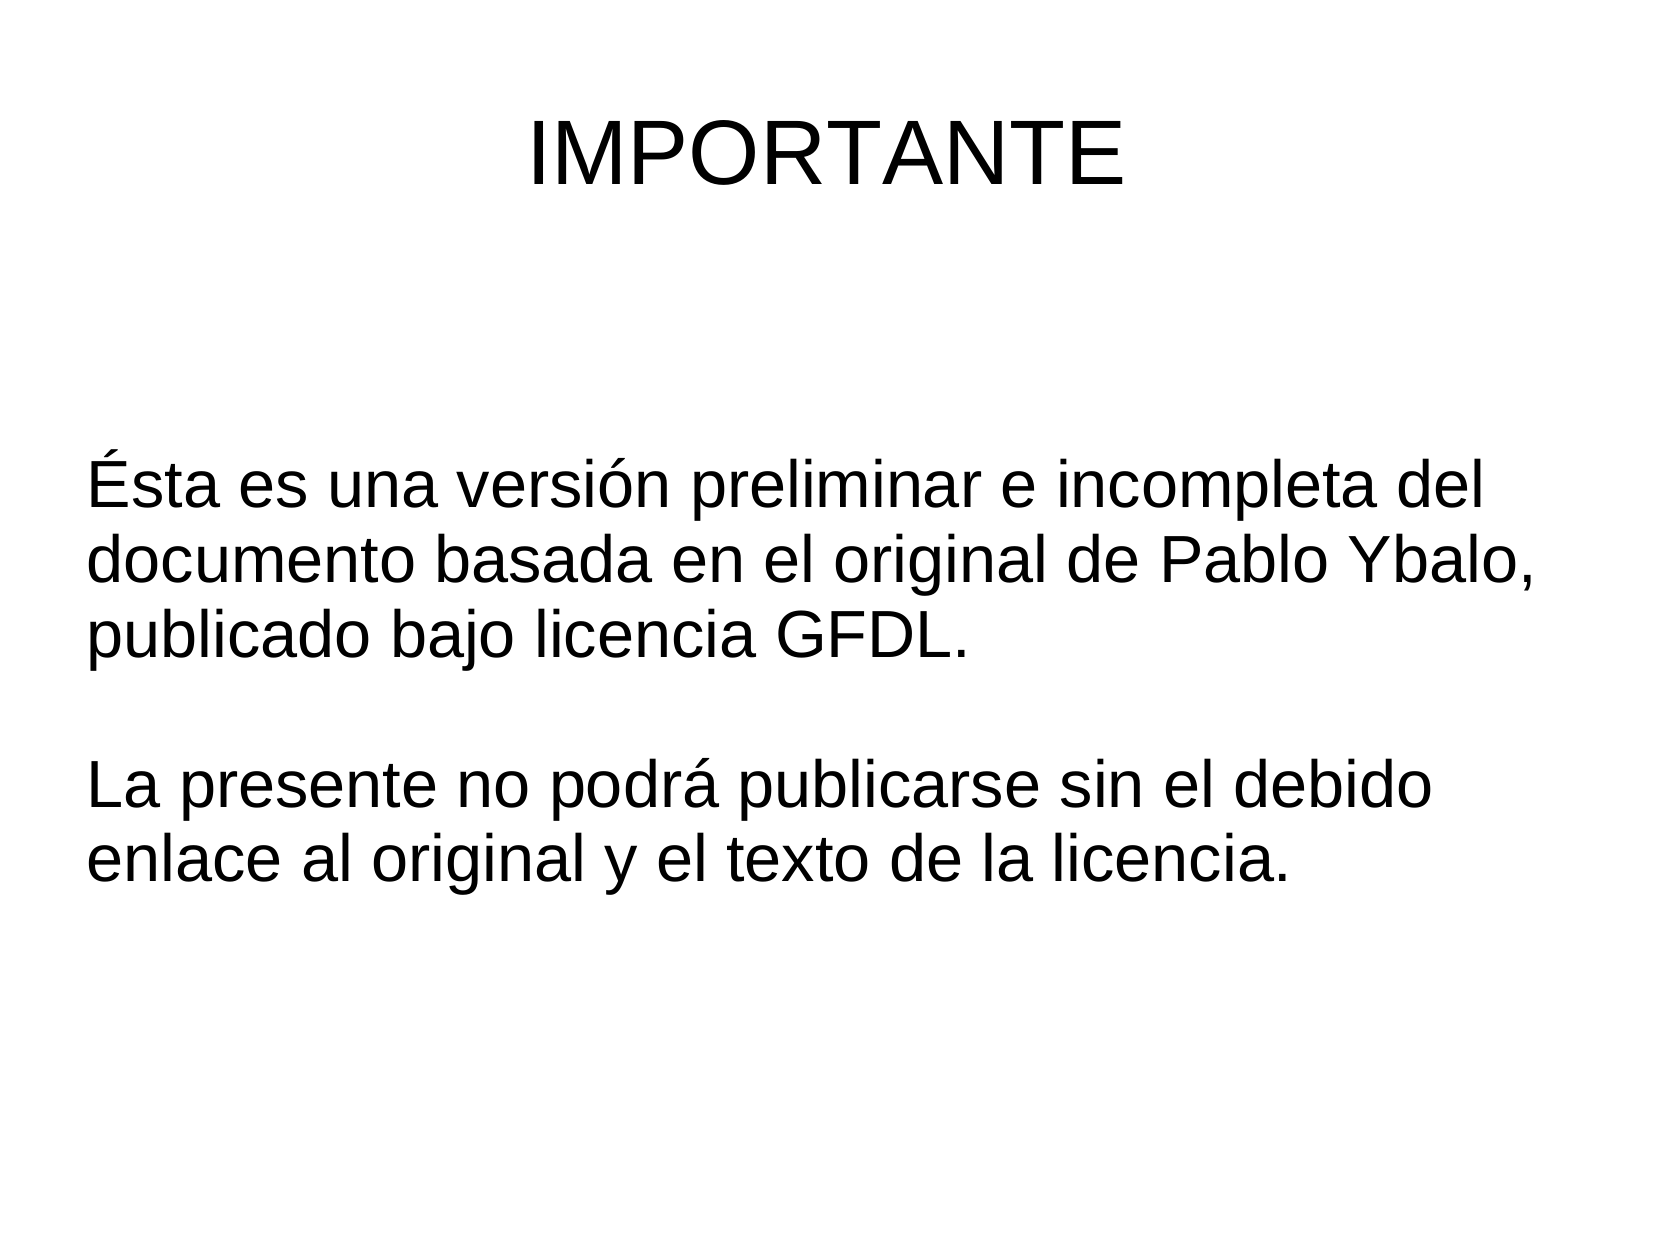

# IMPORTANTE
Ésta es una versión preliminar e incompleta del documento basada en el original de Pablo Ybalo, publicado bajo licencia GFDL.
La presente no podrá publicarse sin el debido enlace al original y el texto de la licencia.